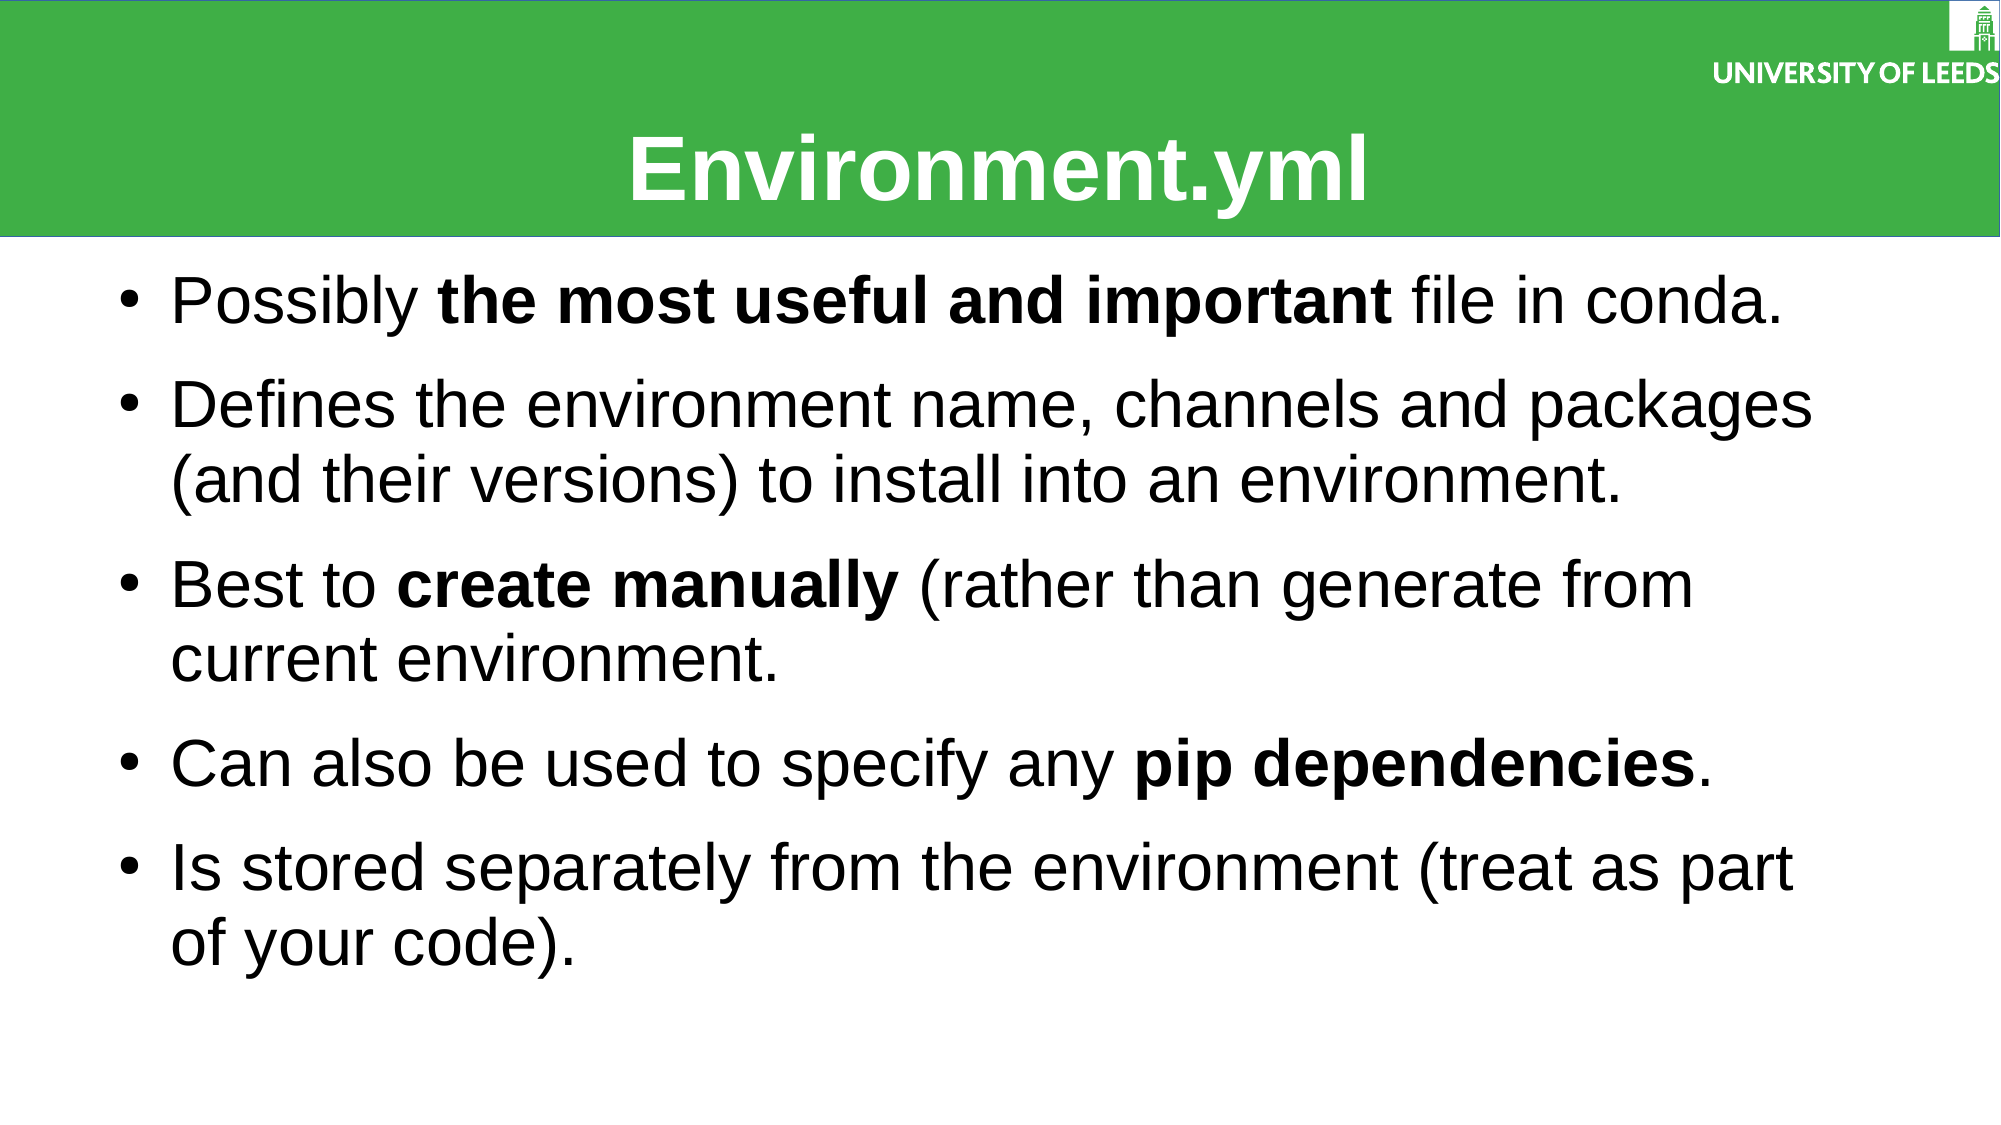

# Environment.yml
Possibly the most useful and important file in conda.
Defines the environment name, channels and packages (and their versions) to install into an environment.
Best to create manually (rather than generate from current environment.
Can also be used to specify any pip dependencies.
Is stored separately from the environment (treat as part of your code).